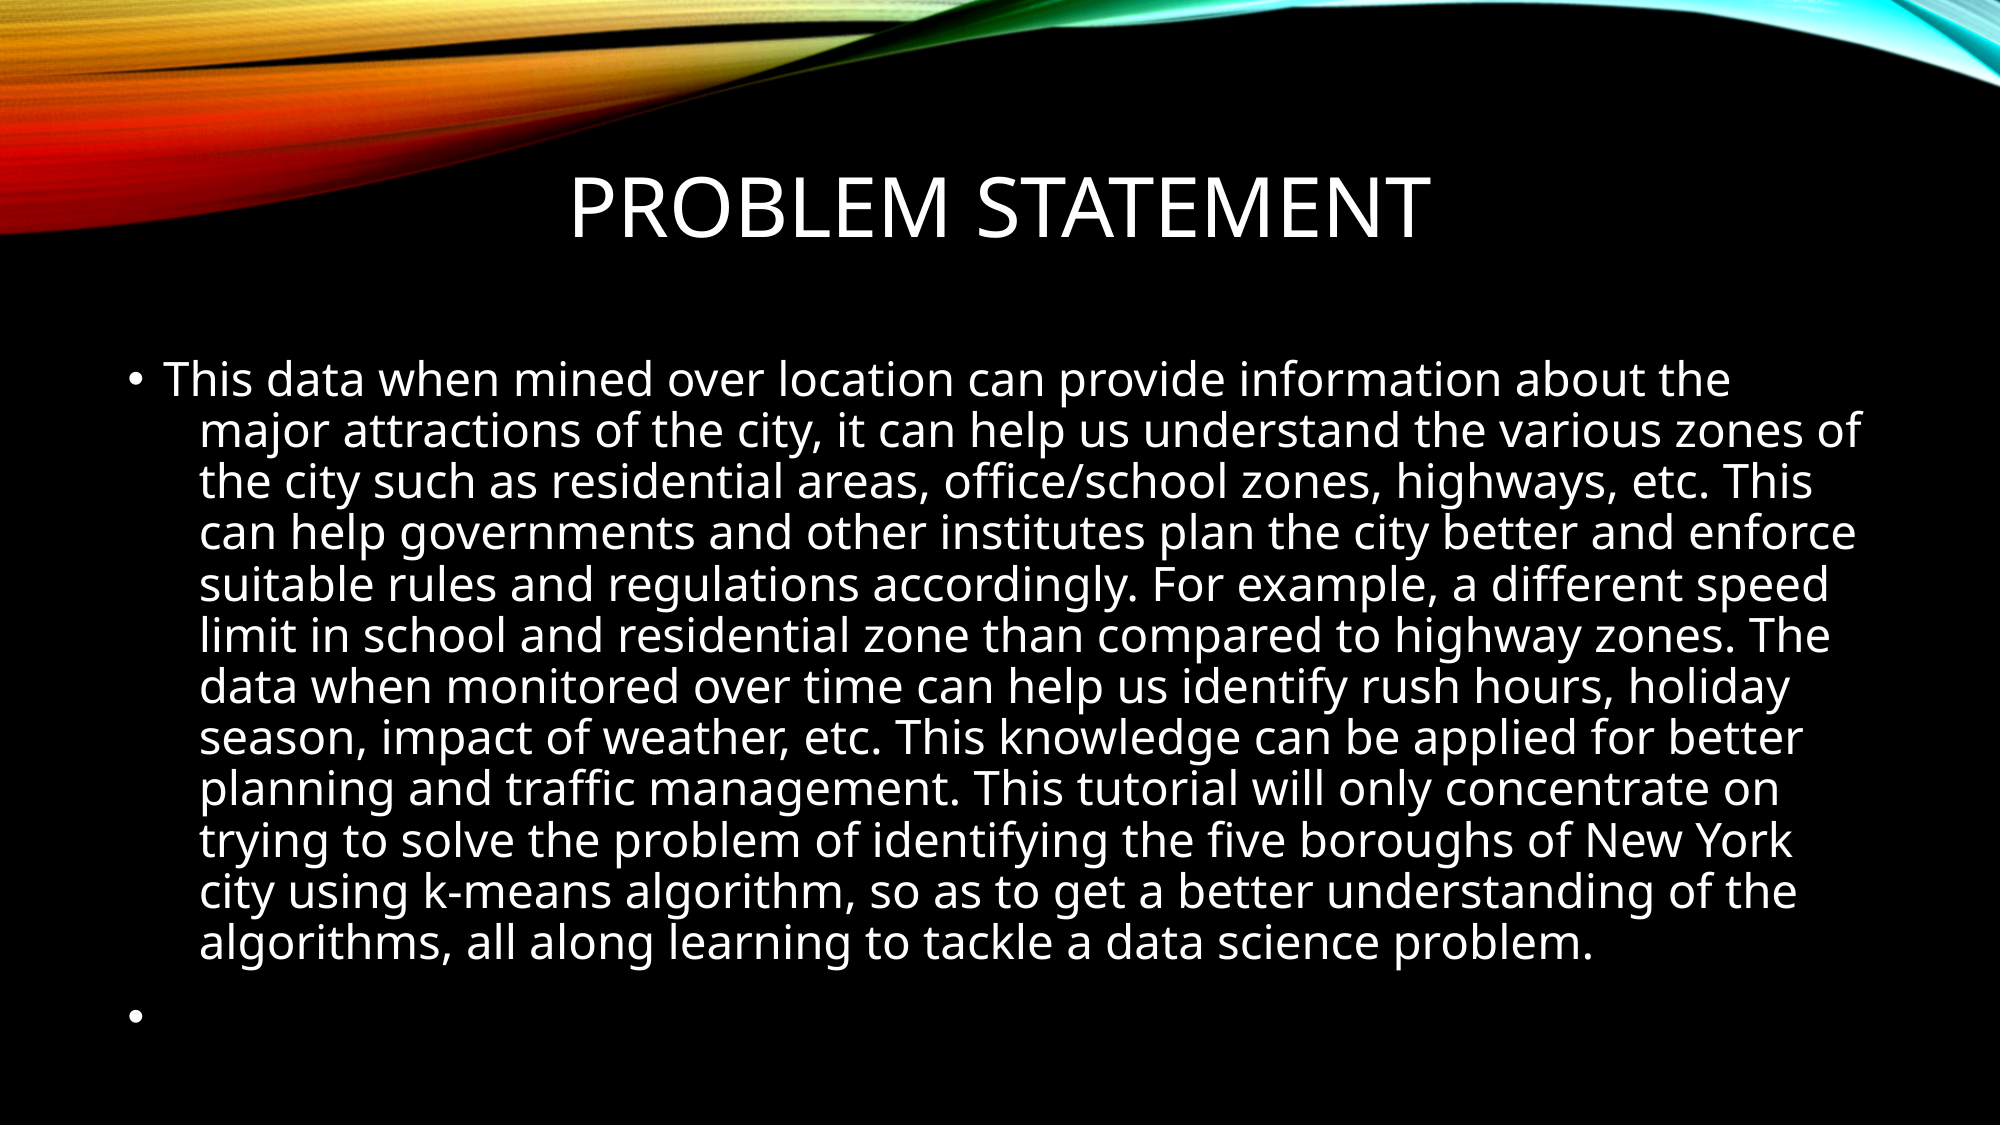

# Problem statement
This data when mined over location can provide information about the major attractions of the city, it can help us understand the various zones of the city such as residential areas, office/school zones, highways, etc. This can help governments and other institutes plan the city better and enforce suitable rules and regulations accordingly. For example, a different speed limit in school and residential zone than compared to highway zones. The data when monitored over time can help us identify rush hours, holiday season, impact of weather, etc. This knowledge can be applied for better planning and traffic management. This tutorial will only concentrate on trying to solve the problem of identifying the five boroughs of New York city using k-means algorithm, so as to get a better understanding of the algorithms, all along learning to tackle a data science problem.